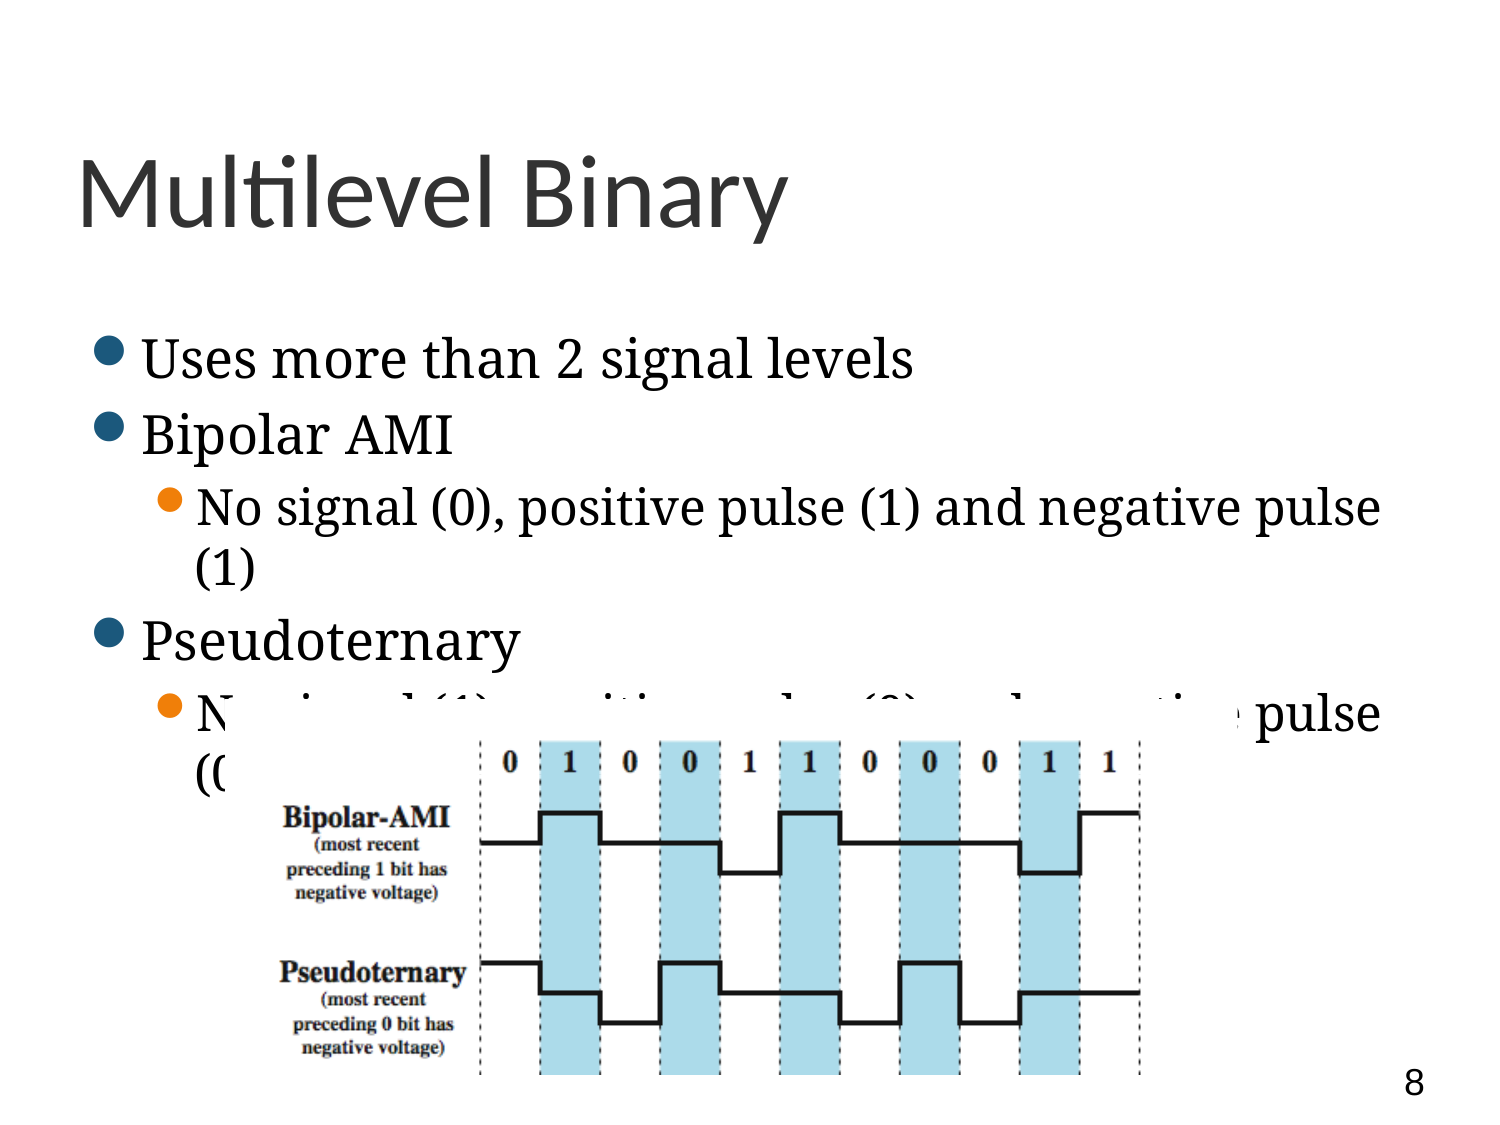

# Multilevel Binary
Uses more than 2 signal levels
Bipolar AMI
No signal (0), positive pulse (1) and negative pulse (1)
Pseudoternary
No signal (1), positive pulse (0) and negative pulse (0)